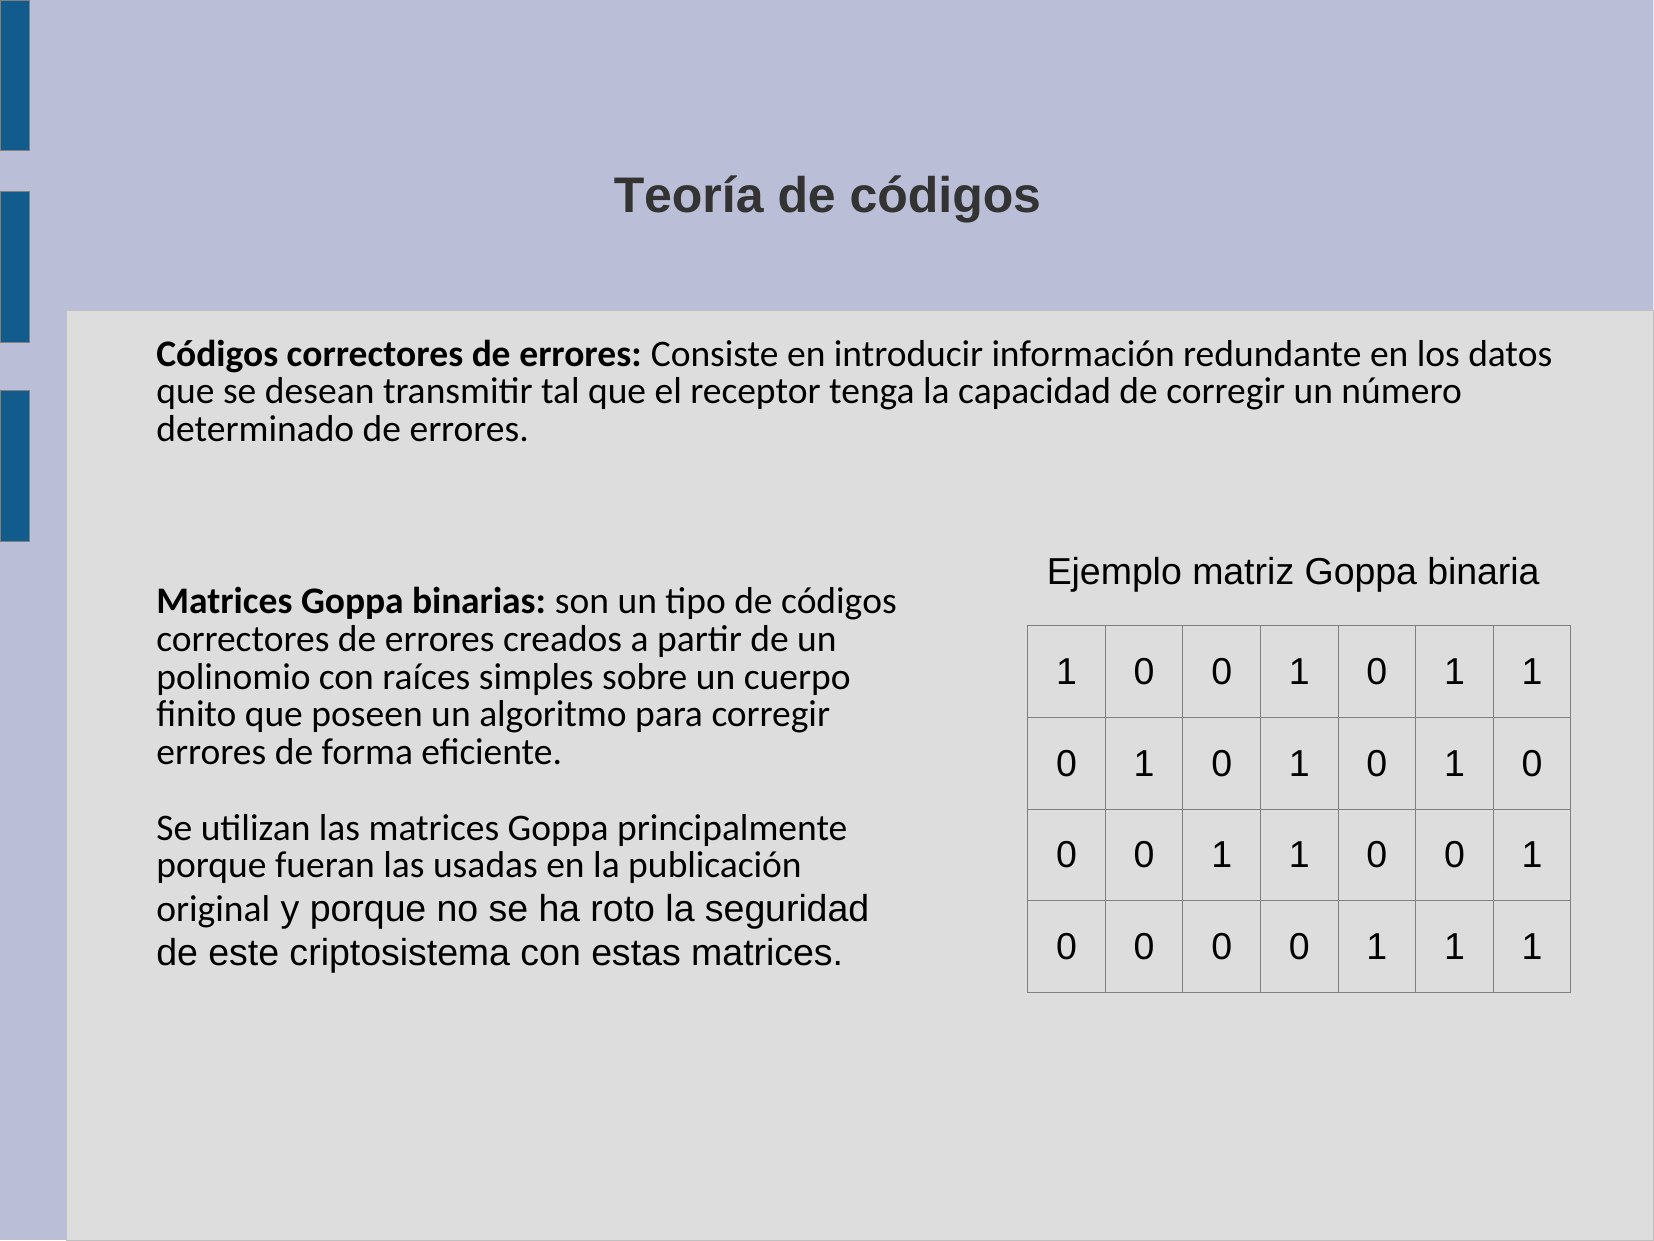

# Teoría de códigos
Códigos correctores de errores: Consiste en introducir información redundante en los datos que se desean transmitir tal que el receptor tenga la capacidad de corregir un número determinado de errores.
Ejemplo matriz Goppa binaria
Matrices Goppa binarias: son un tipo de códigos correctores de errores creados a partir de un polinomio con raíces simples sobre un cuerpo finito que poseen un algoritmo para corregir errores de forma eficiente.
Se utilizan las matrices Goppa principalmente porque fueran las usadas en la publicación original y porque no se ha roto la seguridad de este criptosistema con estas matrices.
1
0
0
1
0
1
1
0
1
0
1
0
1
0
0
0
1
1
0
0
1
0
0
0
0
1
1
1